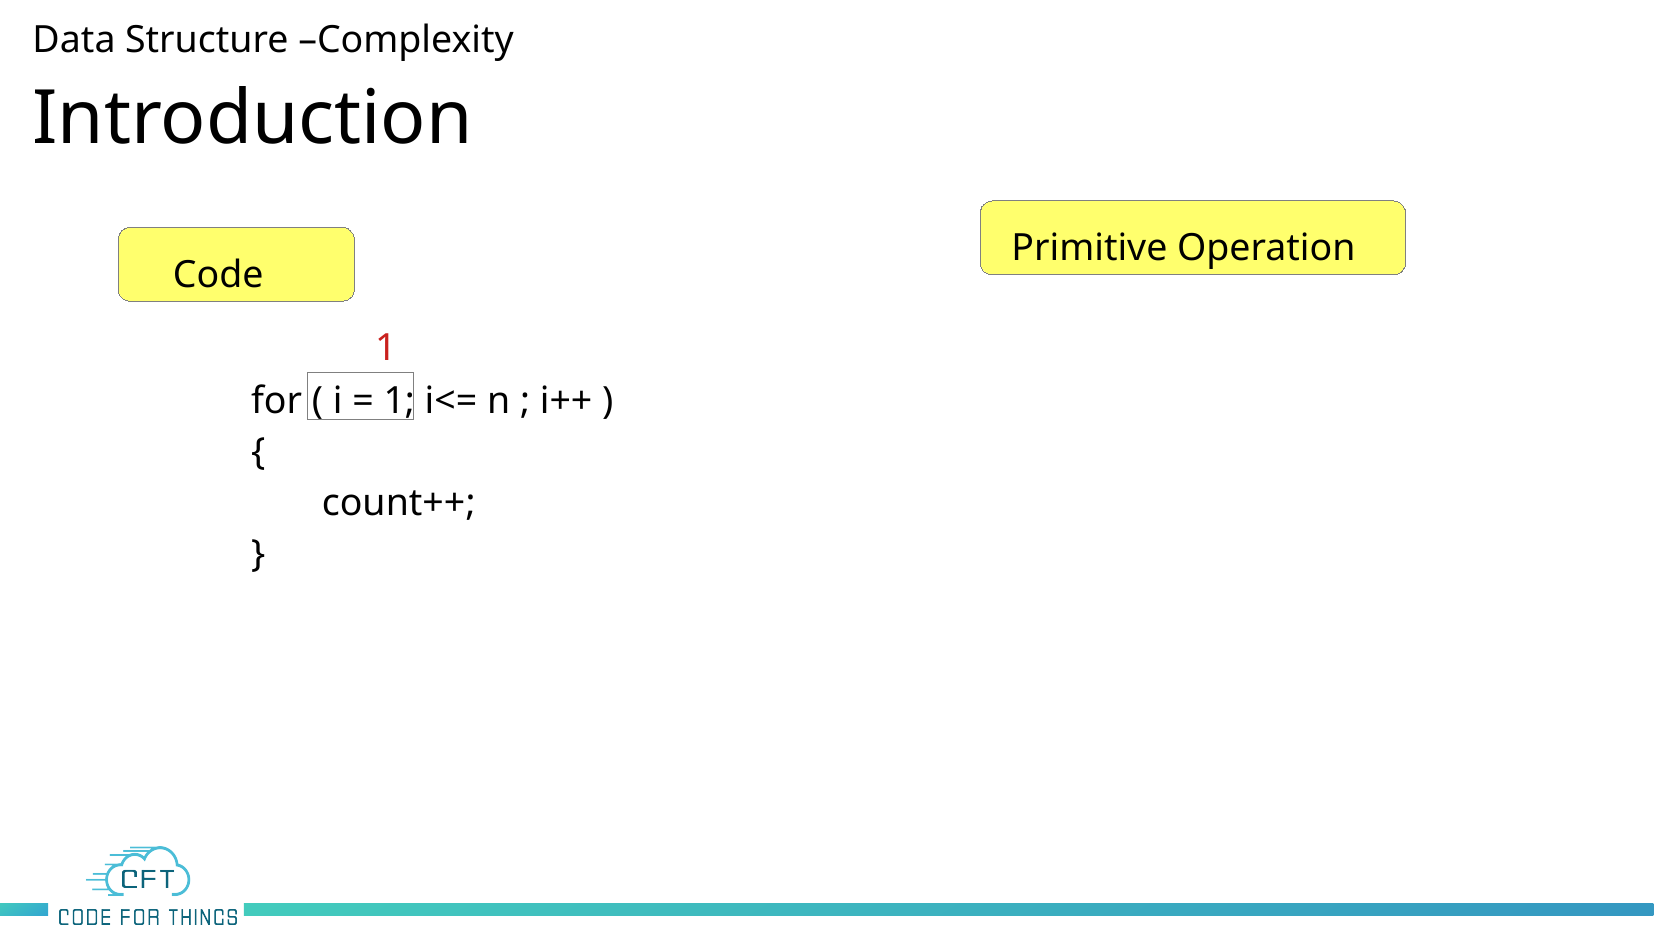

# Data Structure –Complexity Introduction
Primitive Operation
Code
1
for ( i = 1; i<= n ; i++ )
{
count++;
}